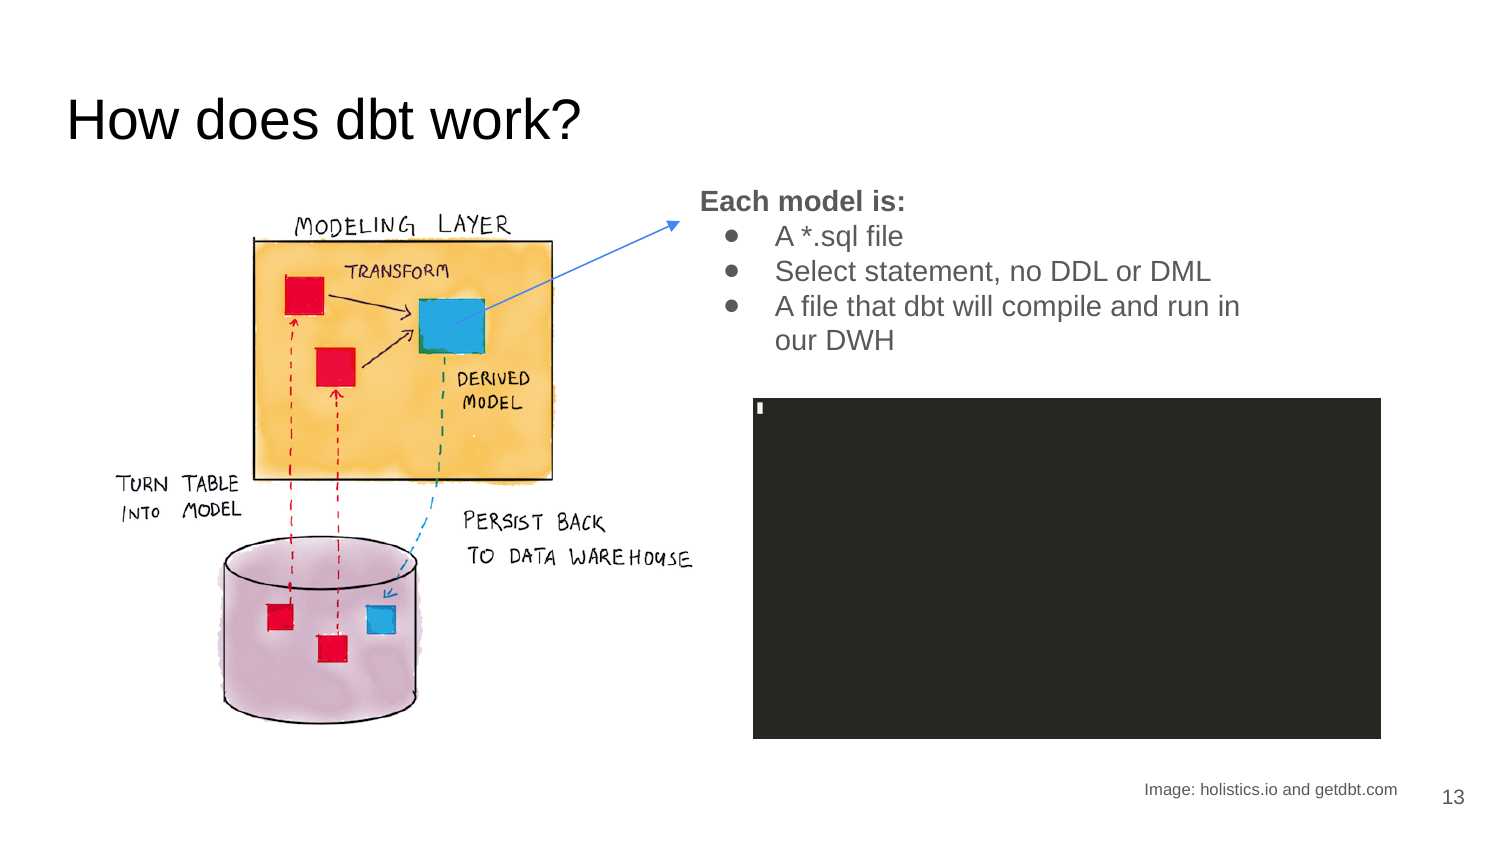

# How does dbt work?
Each model is:
A *.sql file
Select statement, no DDL or DML
A file that dbt will compile and run in our DWH
Image: holistics.io and getdbt.com